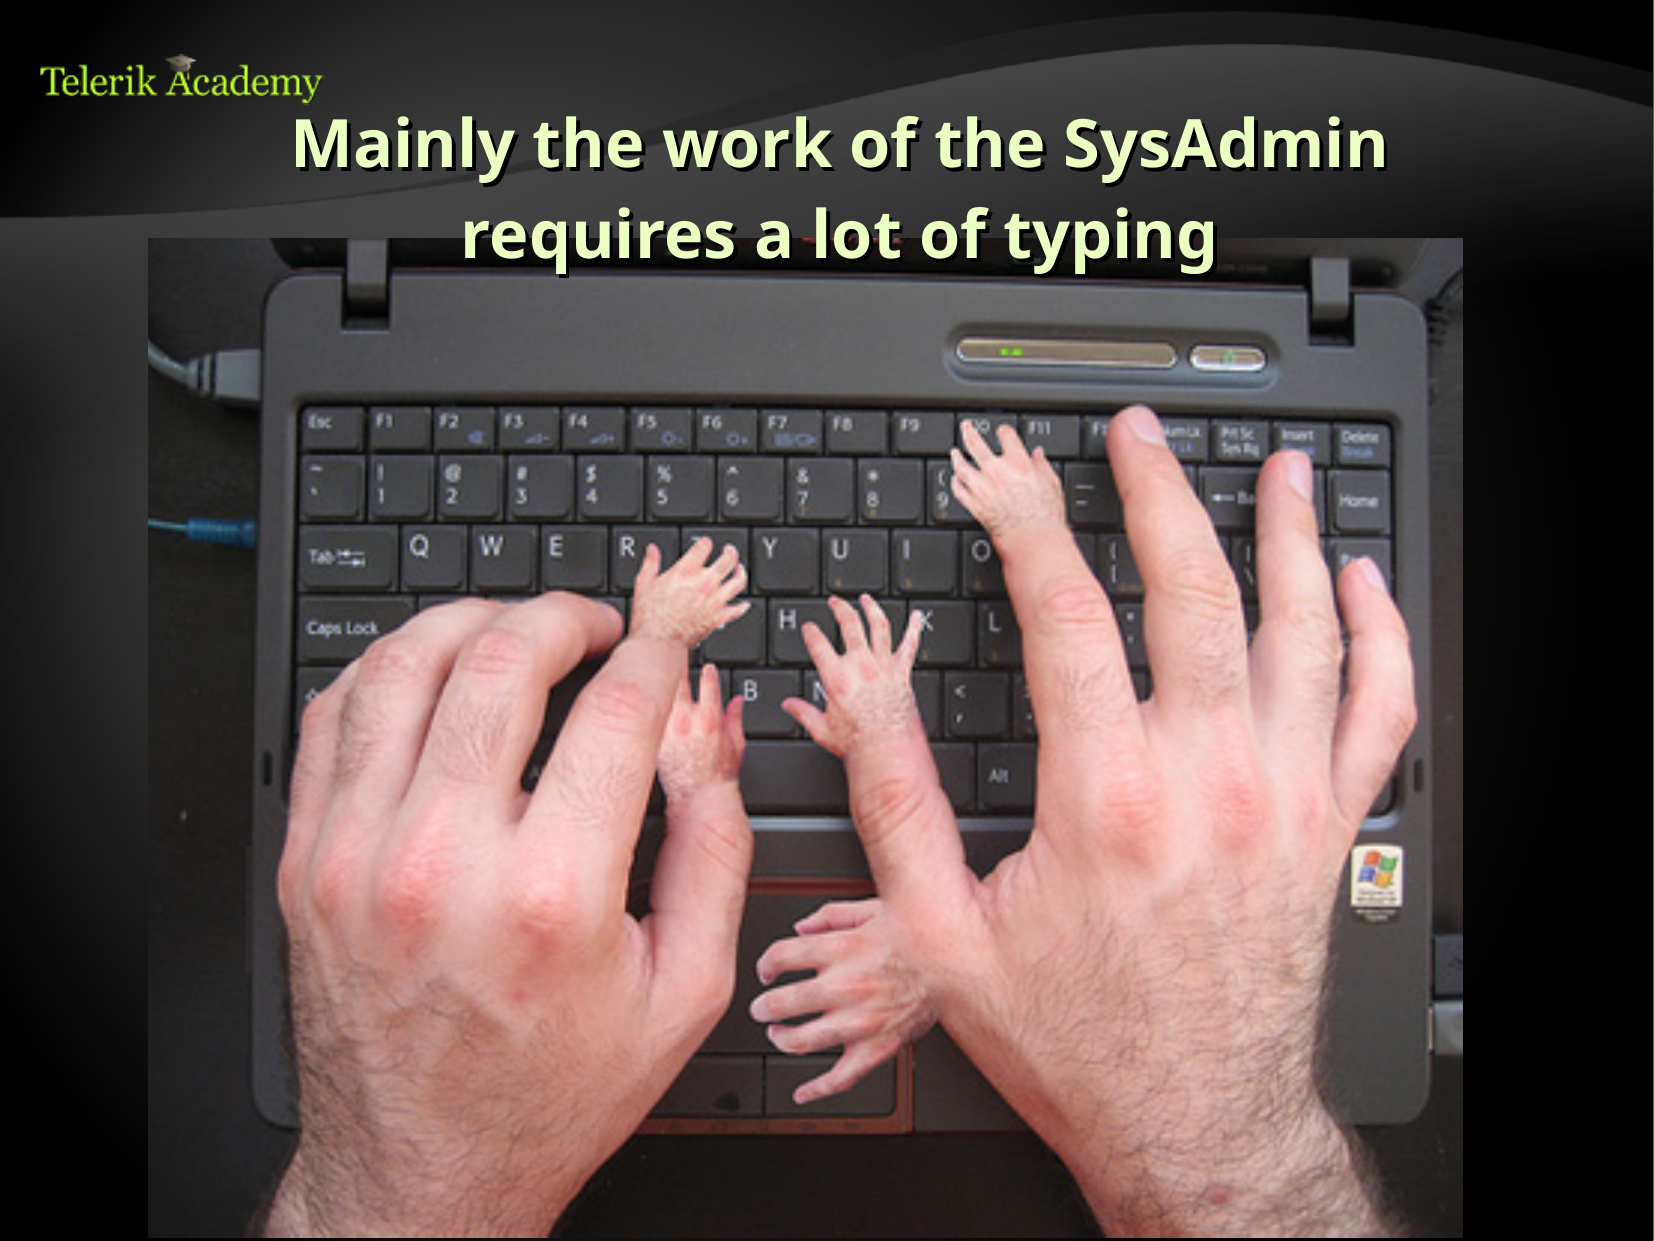

# Mainly the work of the SysAdmin requires a lot of typing